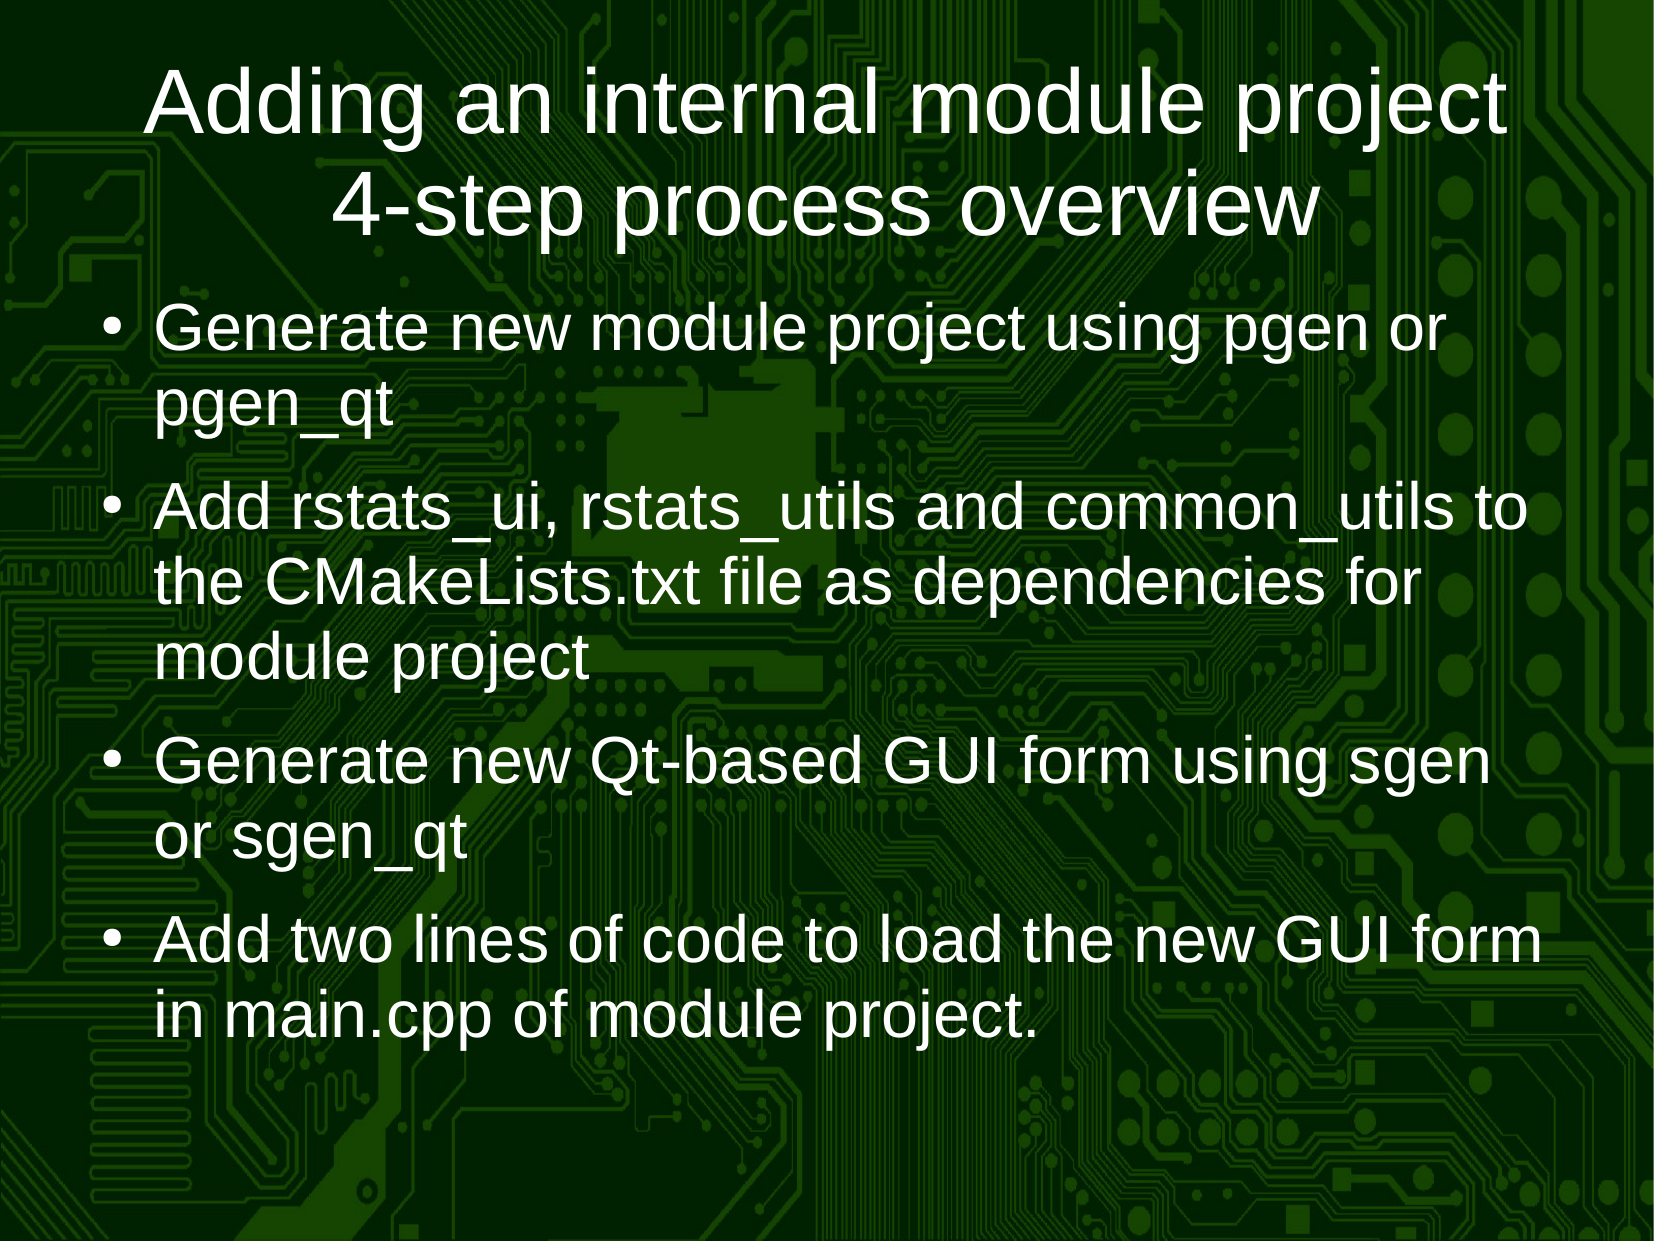

# Adding an internal module project 4-step process overview
Generate new module project using pgen or pgen_qt
Add rstats_ui, rstats_utils and common_utils to the CMakeLists.txt file as dependencies for module project
Generate new Qt-based GUI form using sgen or sgen_qt
Add two lines of code to load the new GUI form in main.cpp of module project.